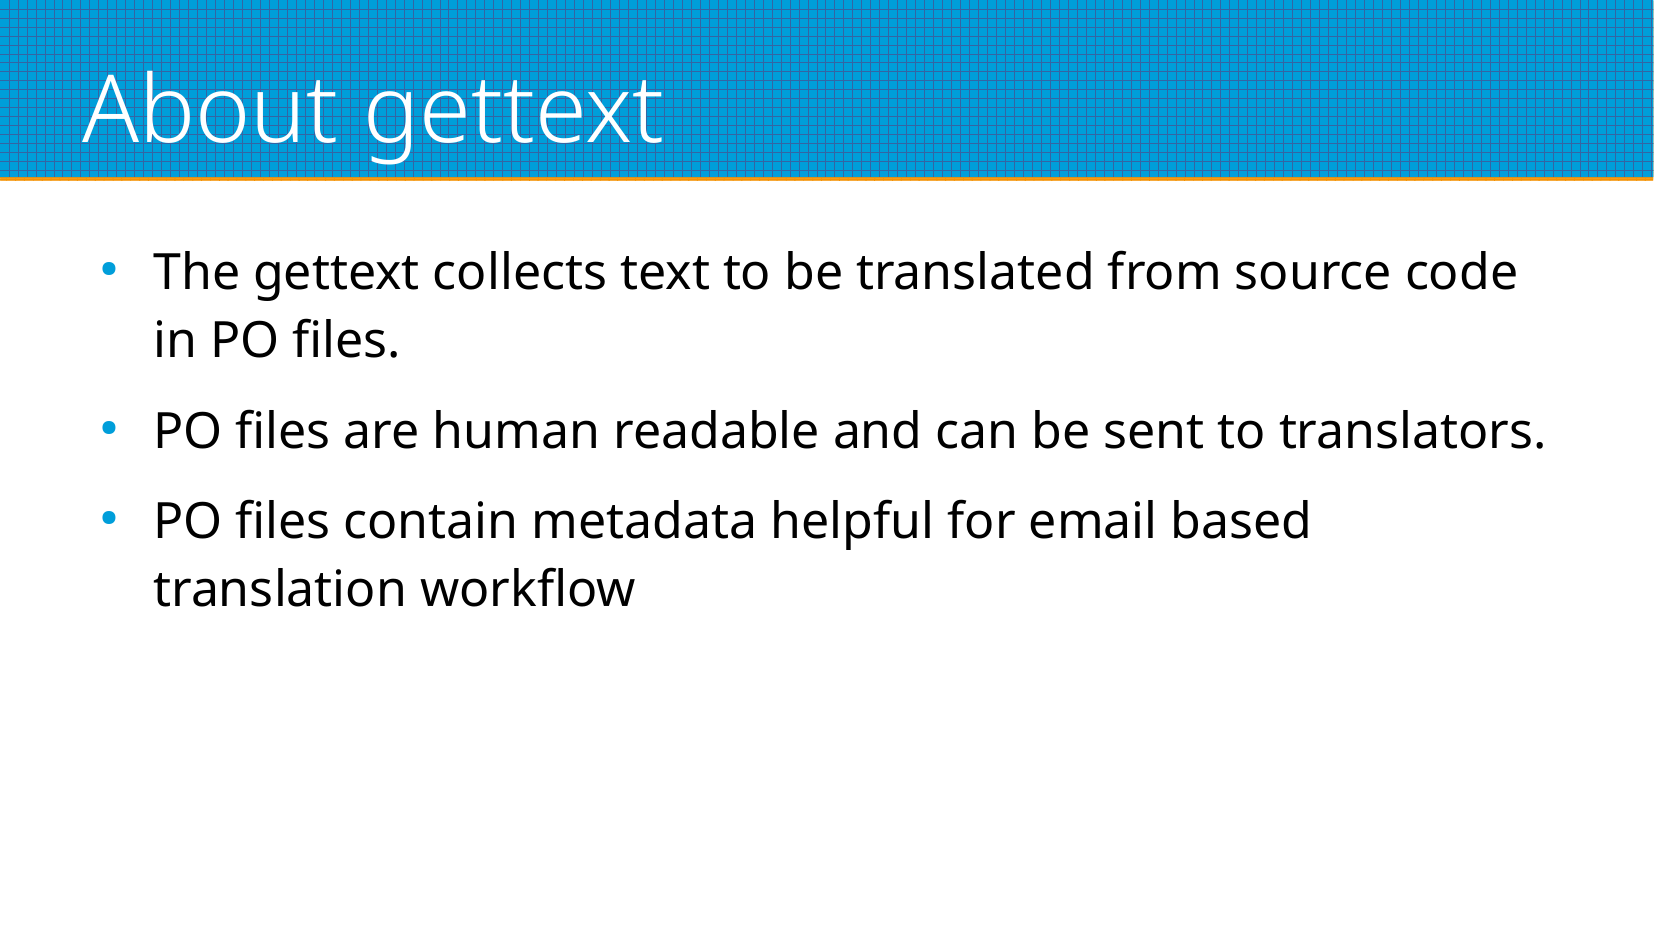

# About gettext
The gettext collects text to be translated from source code in PO files.
PO files are human readable and can be sent to translators.
PO files contain metadata helpful for email based translation workflow